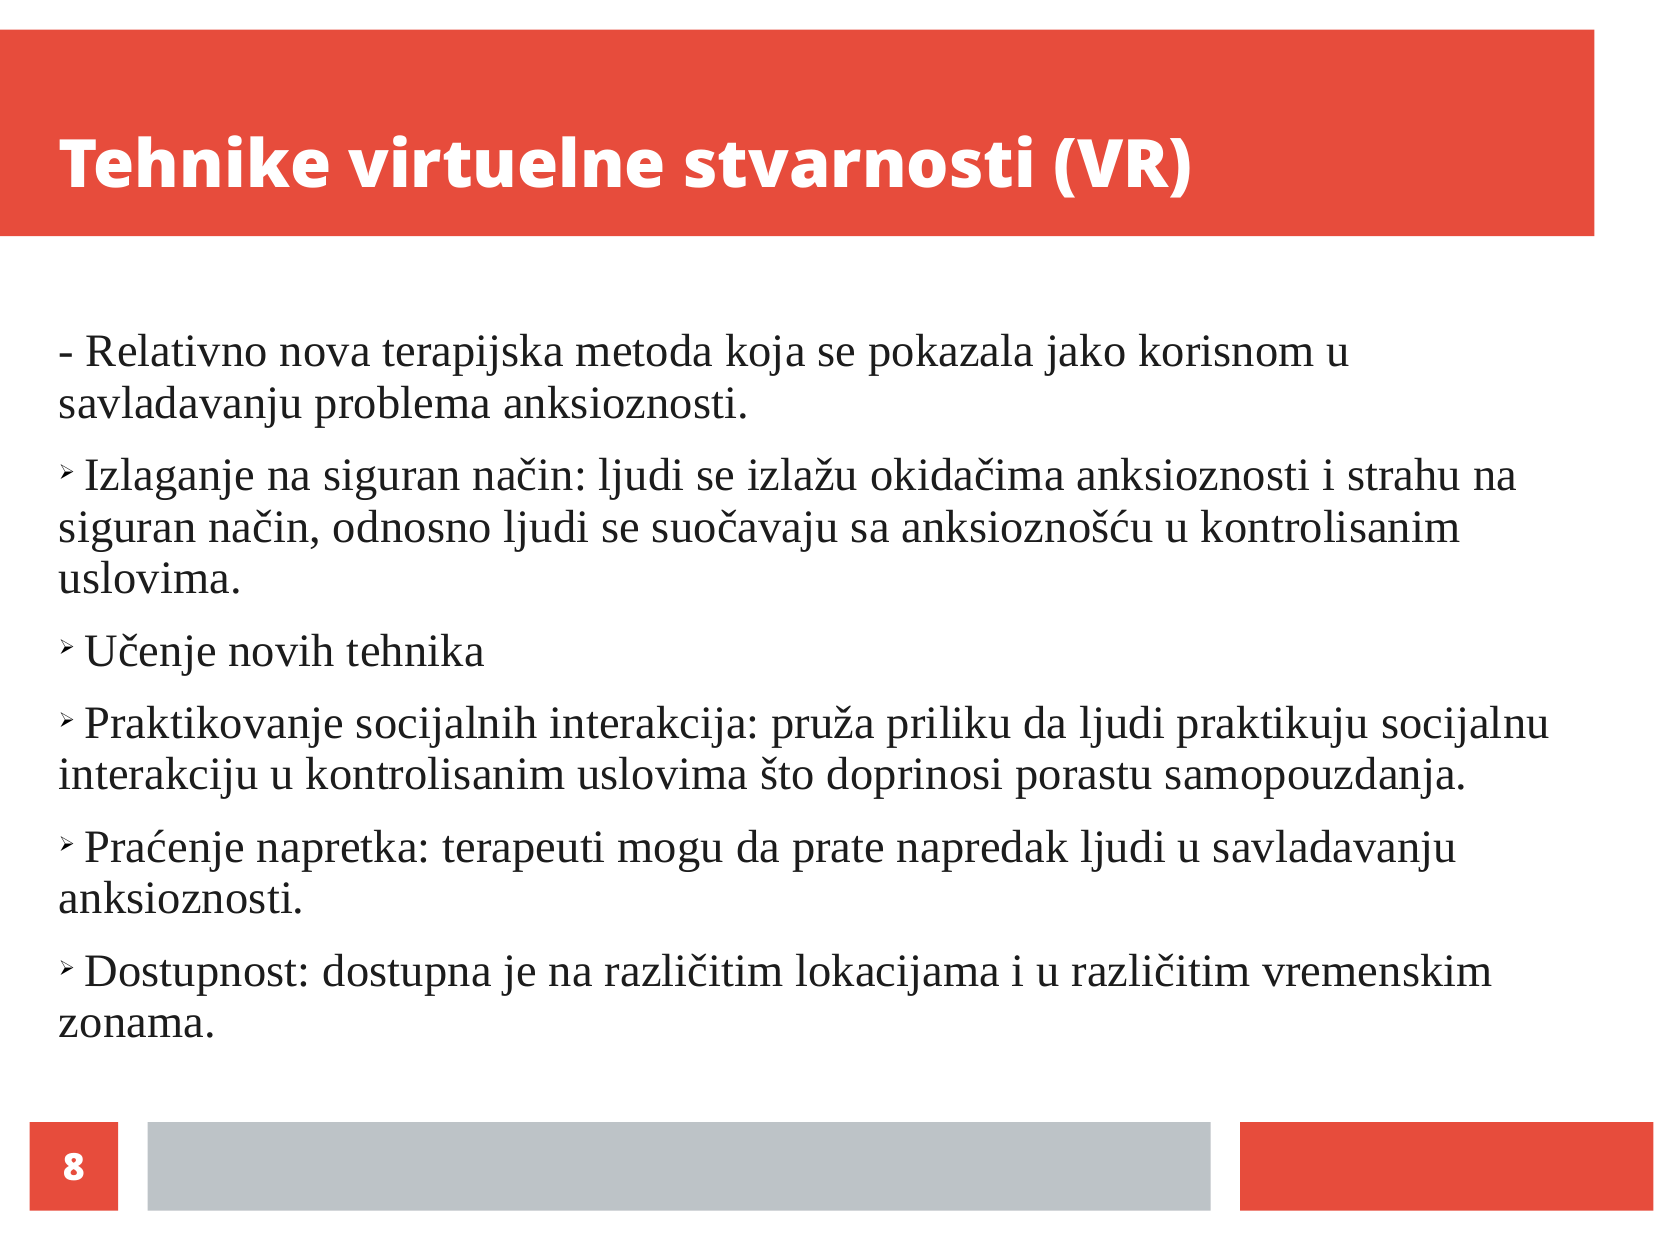

# Tehnike virtuelne stvarnosti (VR)
- Relativno nova terapijska metoda koja se pokazala jako korisnom u savladavanju problema anksioznosti.
 Izlaganje na siguran način: ljudi se izlažu okidačima anksioznosti i strahu na siguran način, odnosno ljudi se suočavaju sa anksioznošću u kontrolisanim uslovima.
 Učenje novih tehnika
 Praktikovanje socijalnih interakcija: pruža priliku da ljudi praktikuju socijalnu interakciju u kontrolisanim uslovima što doprinosi porastu samopouzdanja.
 Praćenje napretka: terapeuti mogu da prate napredak ljudi u savladavanju anksioznosti.
 Dostupnost: dostupna je na različitim lokacijama i u različitim vremenskim zonama.
8